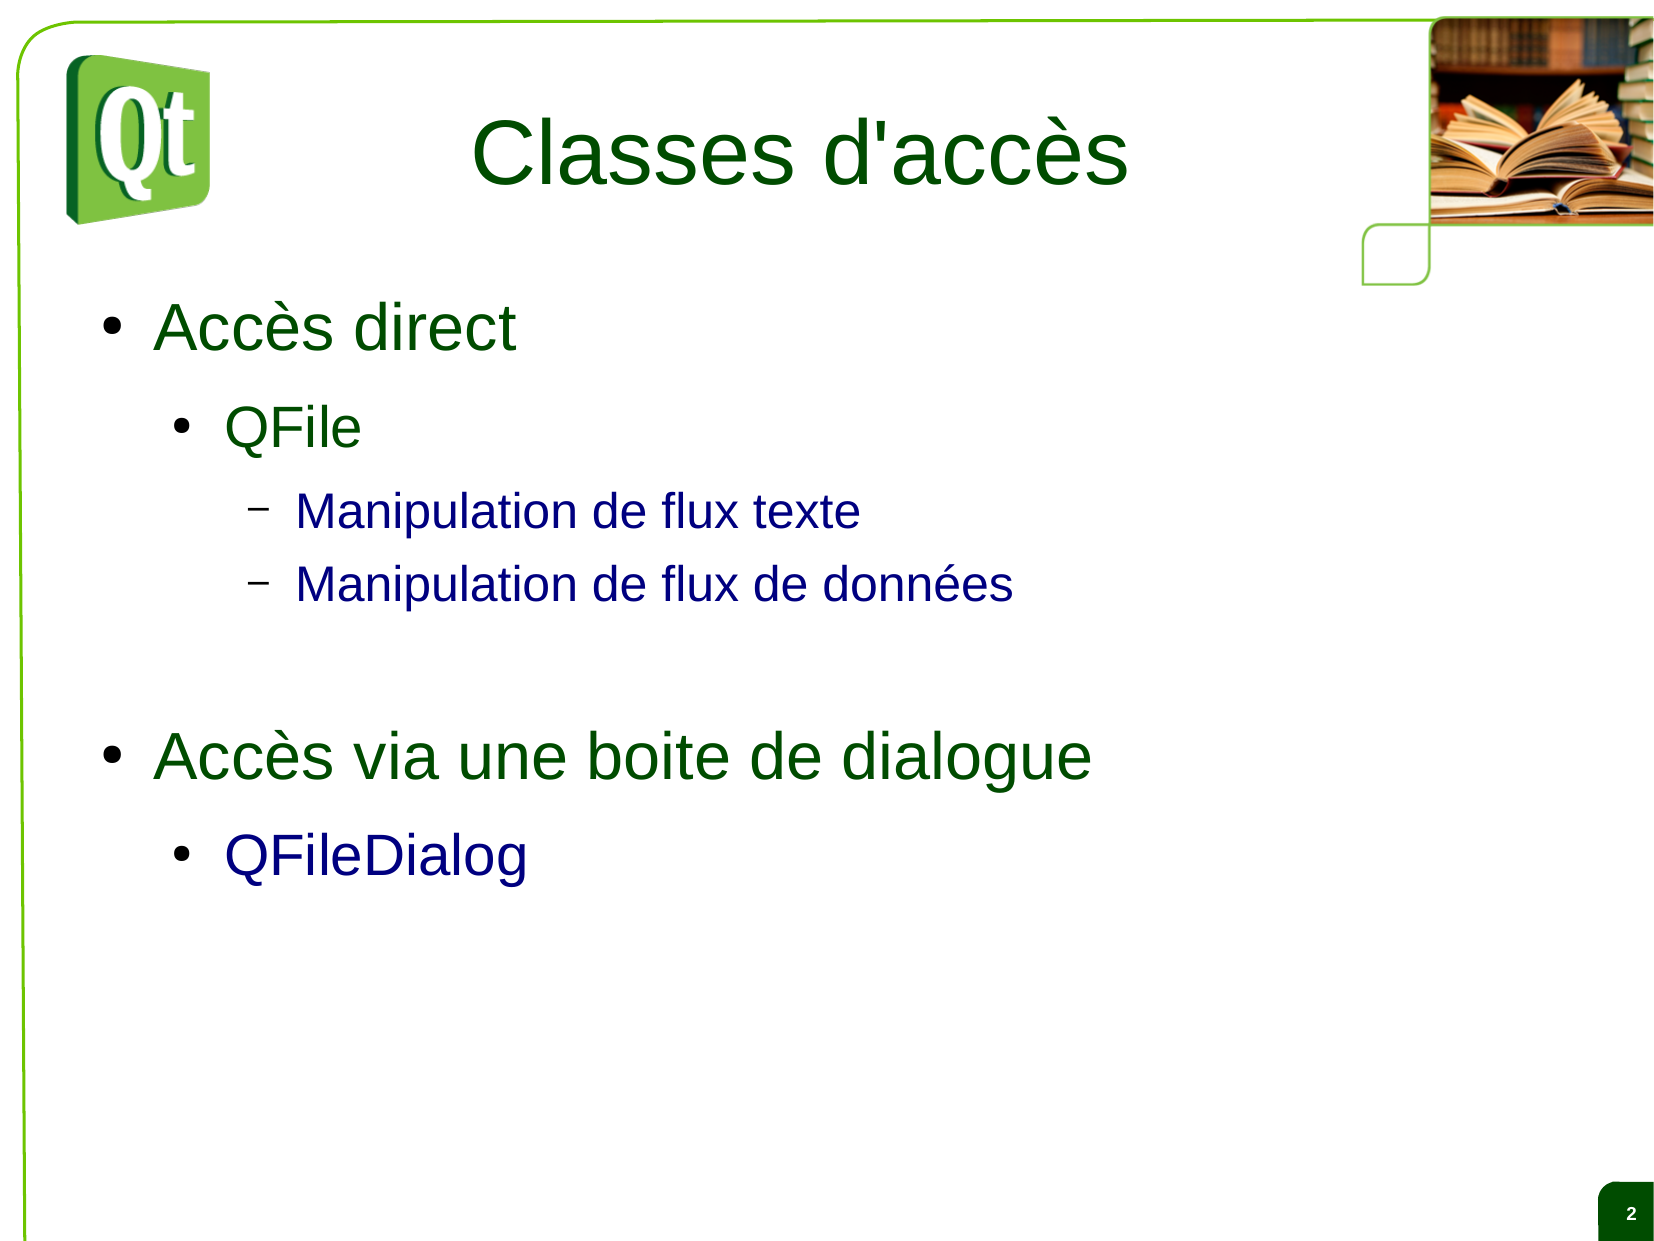

# Classes d'accès
Accès direct
QFile
Manipulation de flux texte
Manipulation de flux de données
Accès via une boite de dialogue
QFileDialog